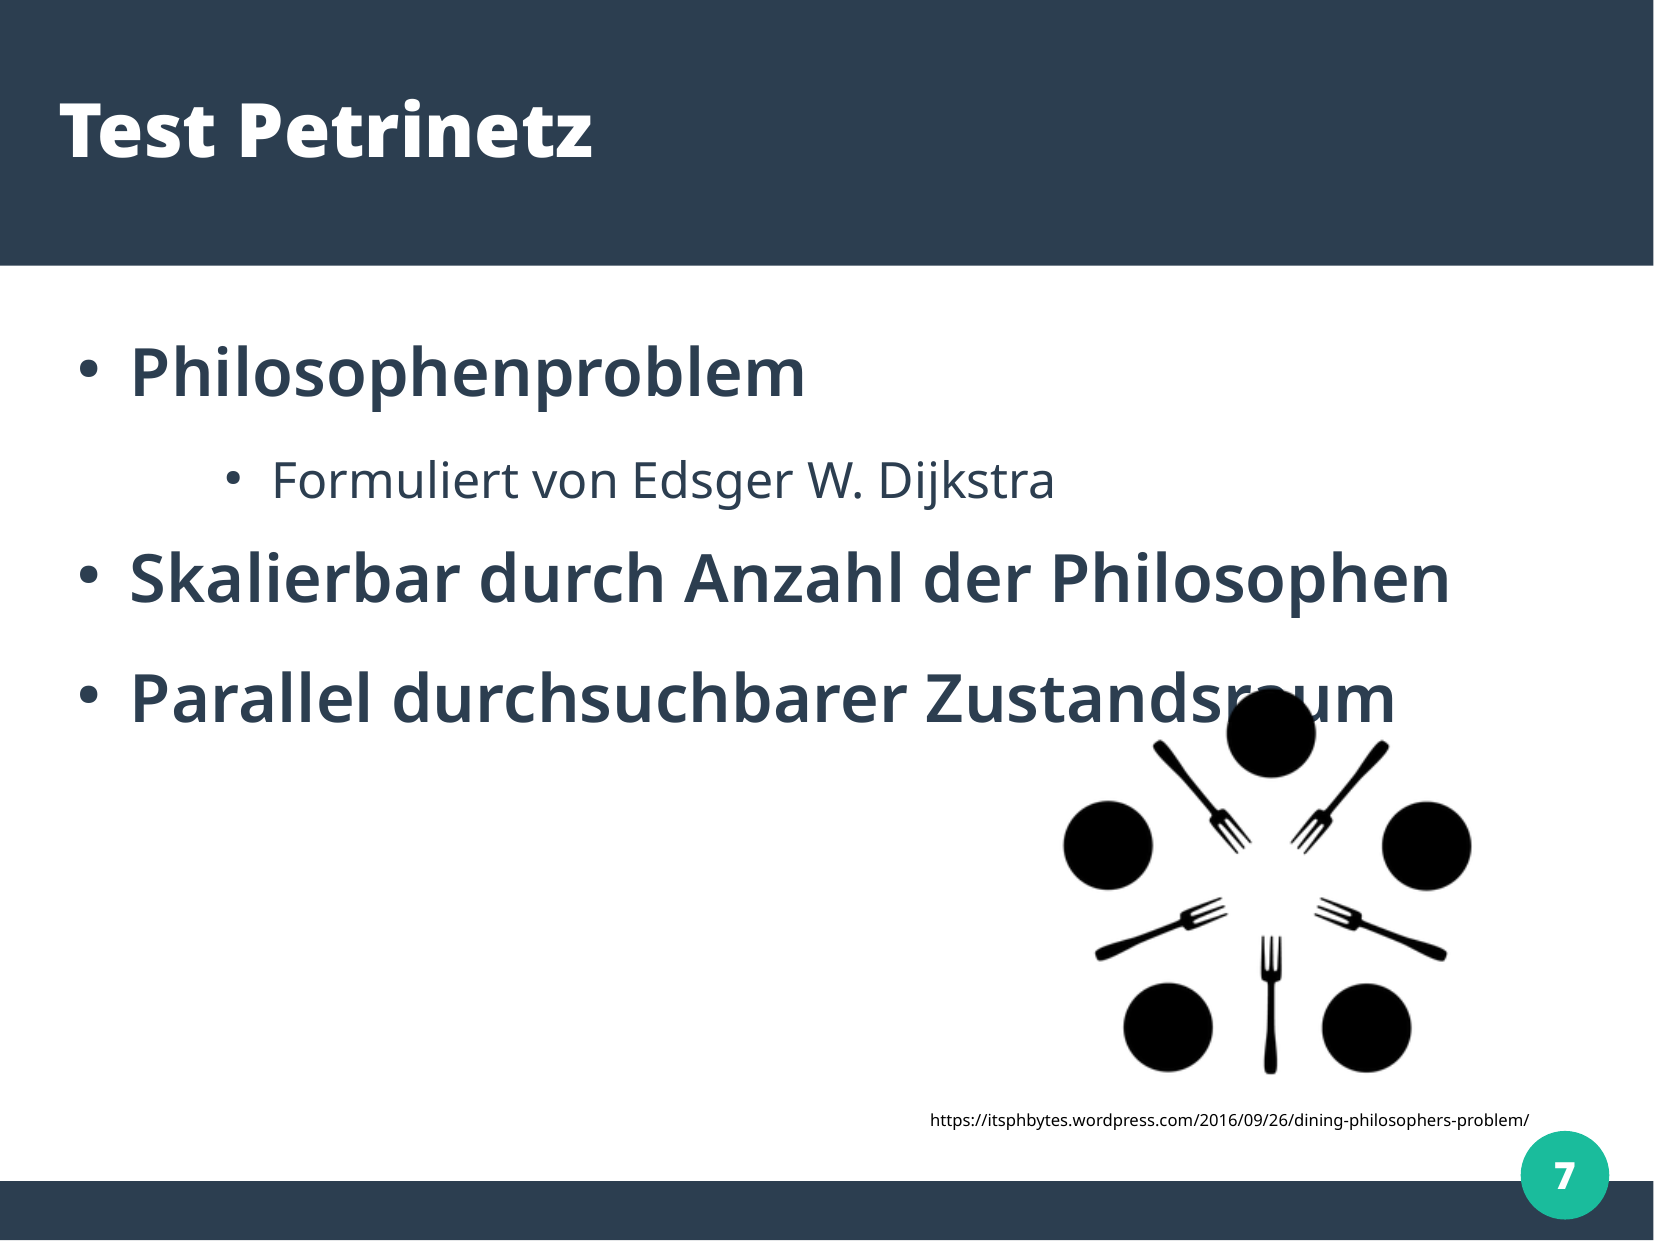

# Test Petrinetz
Philosophenproblem
Formuliert von Edsger W. Dijkstra
Skalierbar durch Anzahl der Philosophen
Parallel durchsuchbarer Zustandsraum
https://itsphbytes.wordpress.com/2016/09/26/dining-philosophers-problem/
7